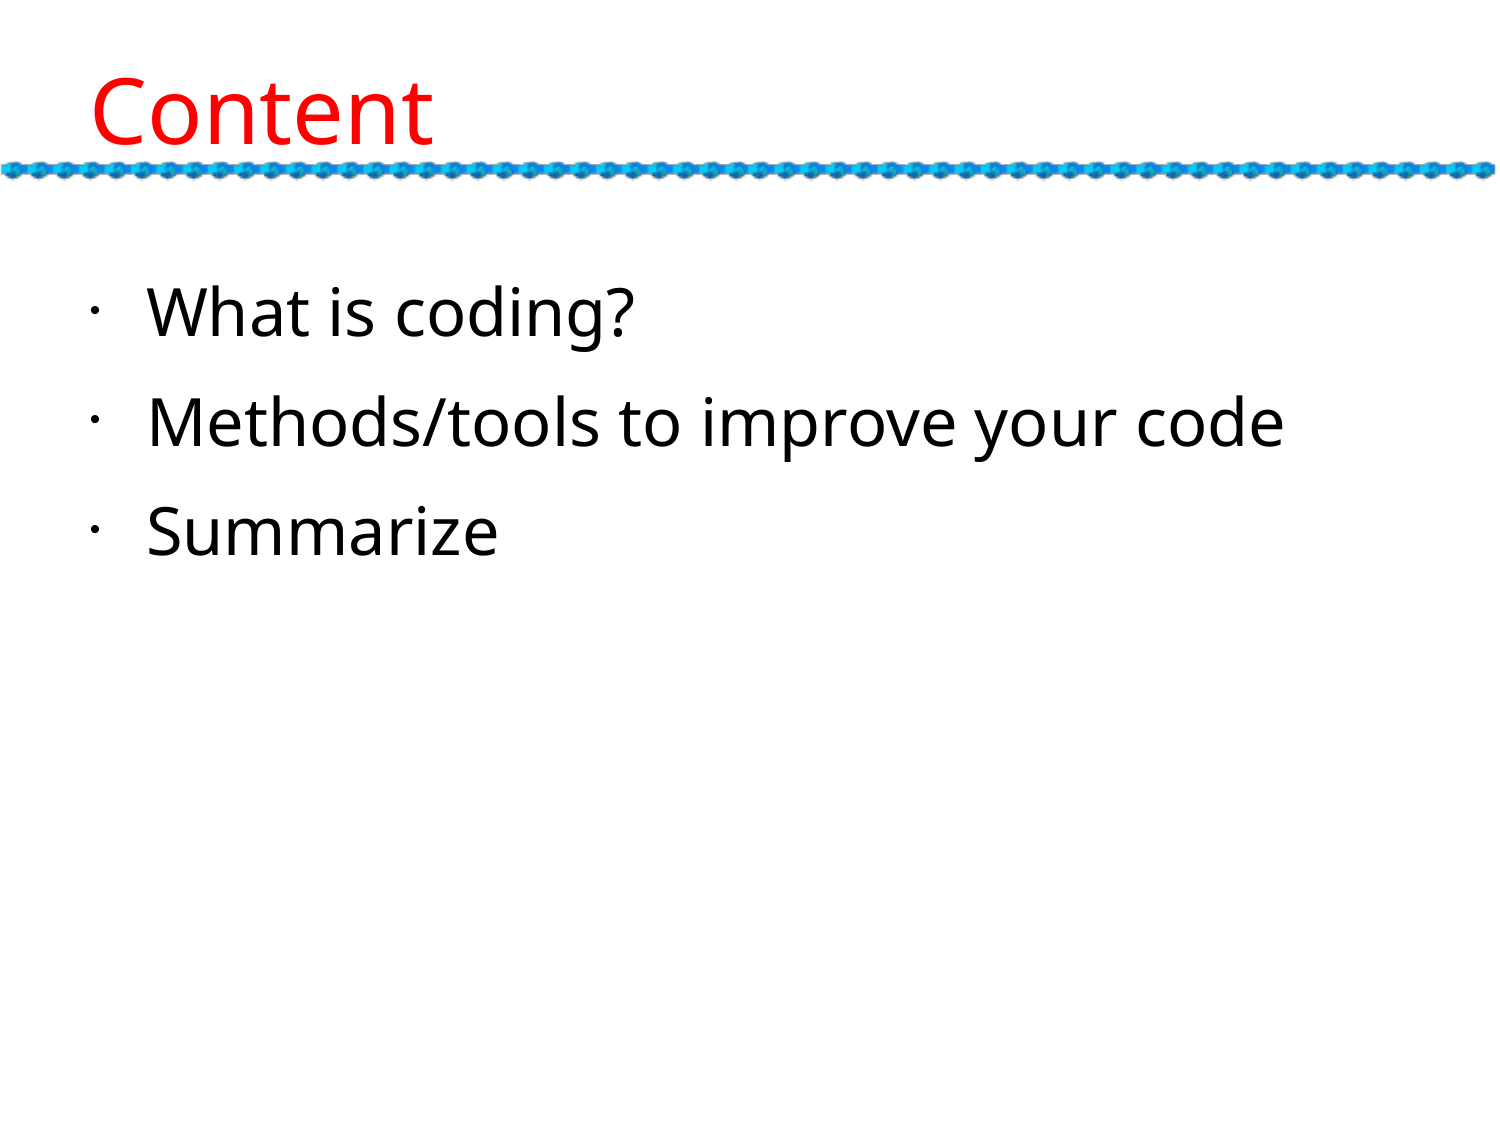

# Content
What is coding?
Methods/tools to improve your code
Summarize